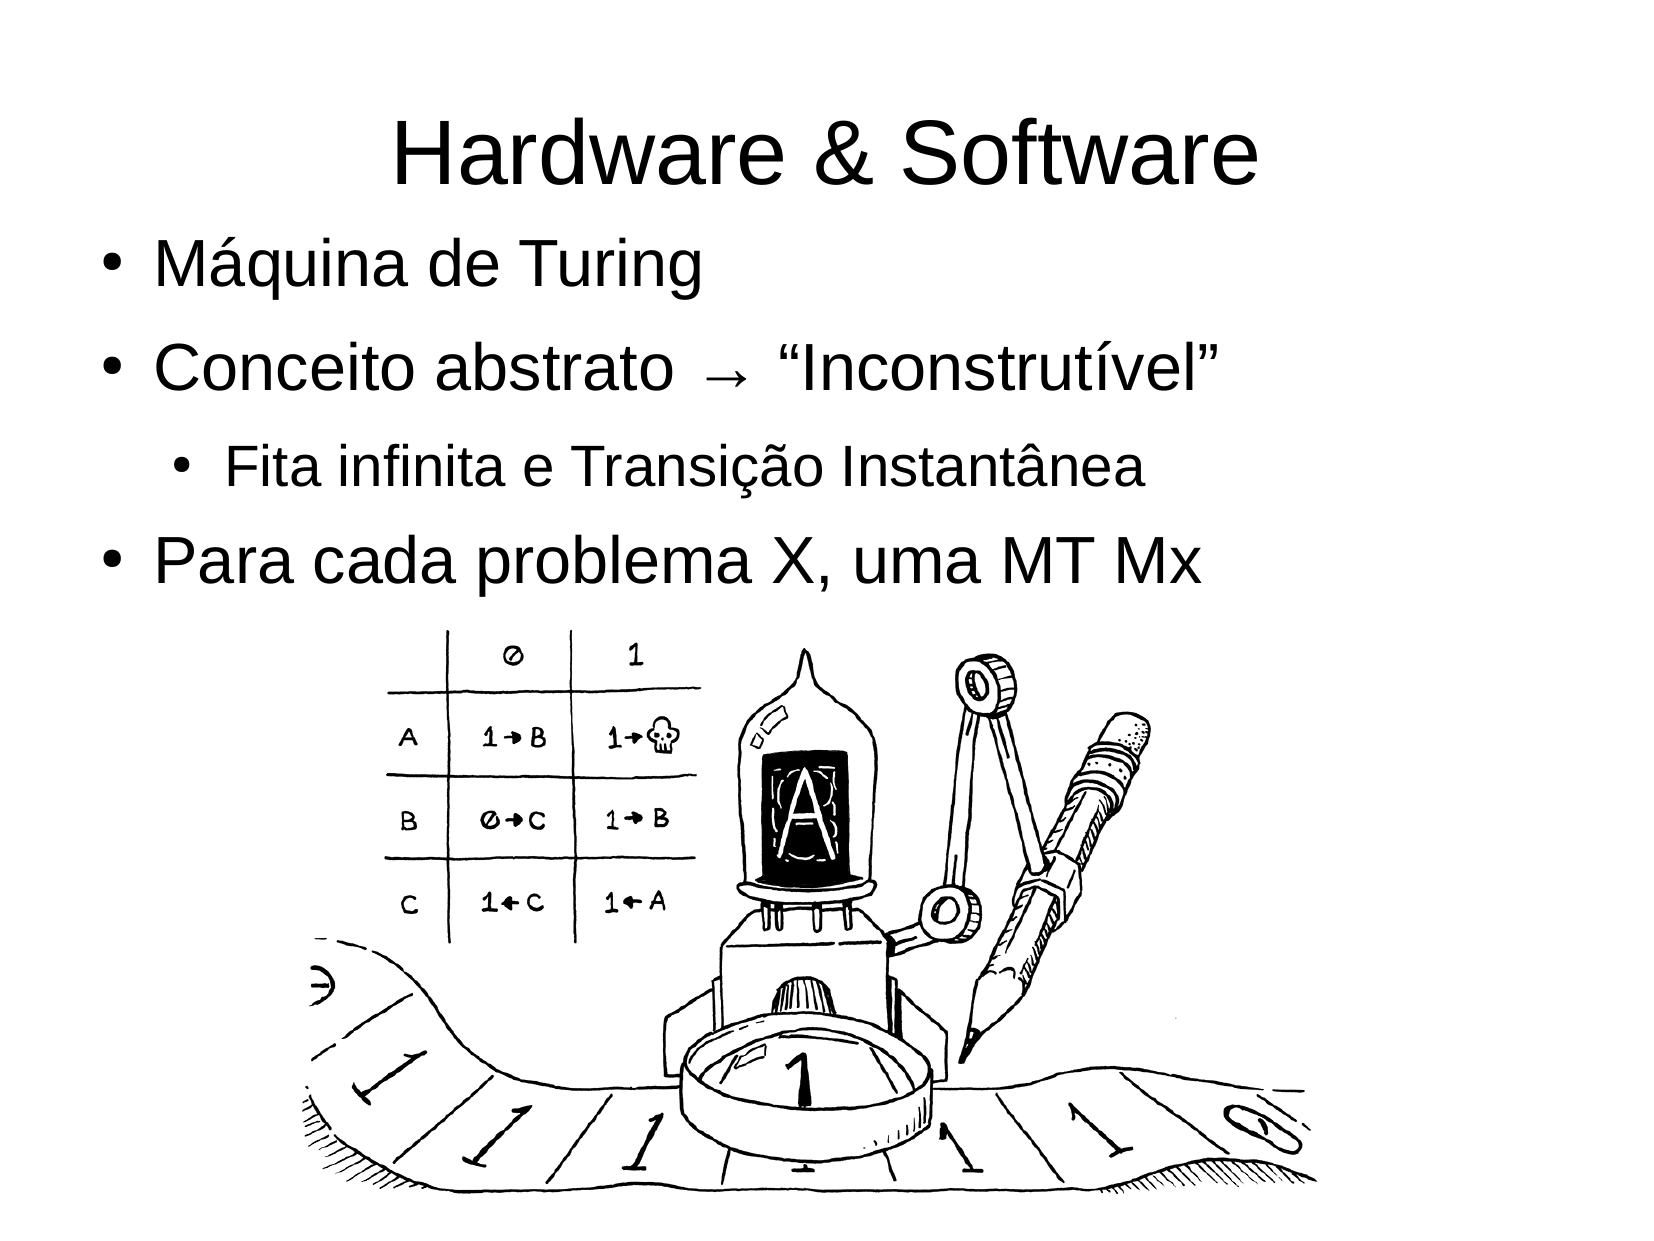

# Hardware & Software
Máquina de Turing
Conceito abstrato → “Inconstrutível”
Fita infinita e Transição Instantânea
Para cada problema X, uma MT Mx